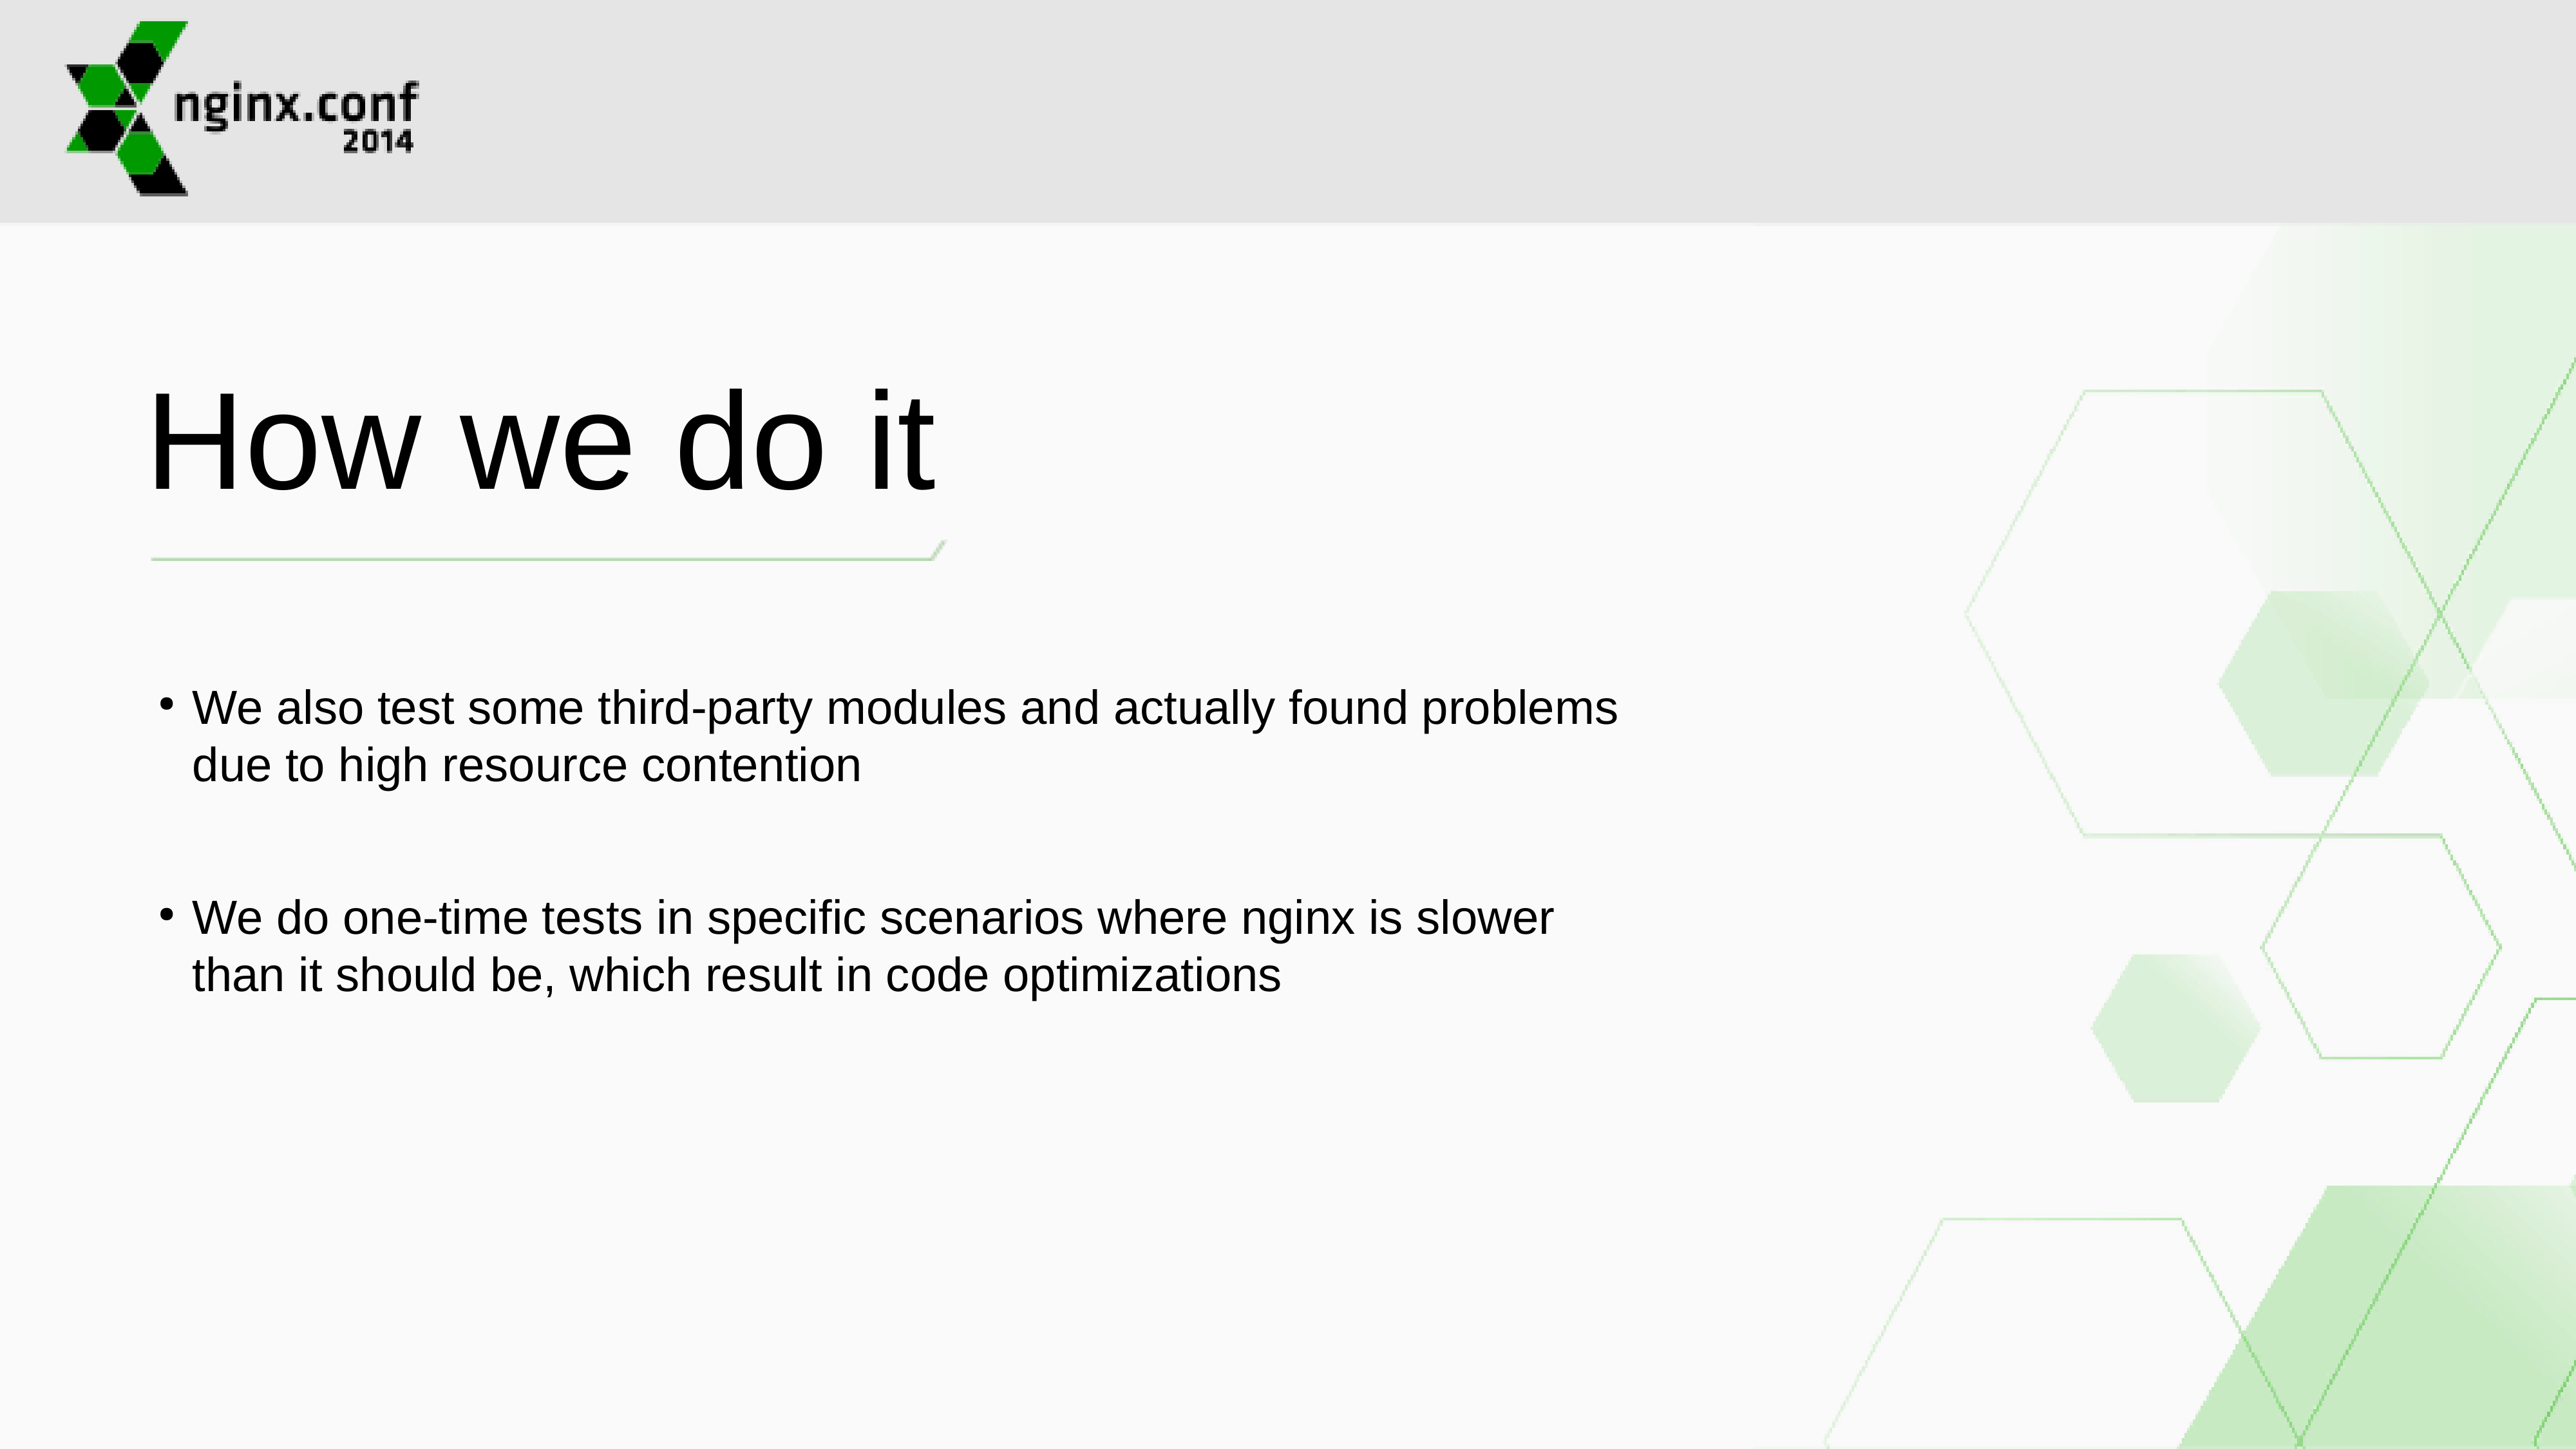

# How we do it
We also test some third-party modules and actually found problems due to high resource contention
We do one-time tests in specific scenarios where nginx is slower than it should be, which result in code optimizations